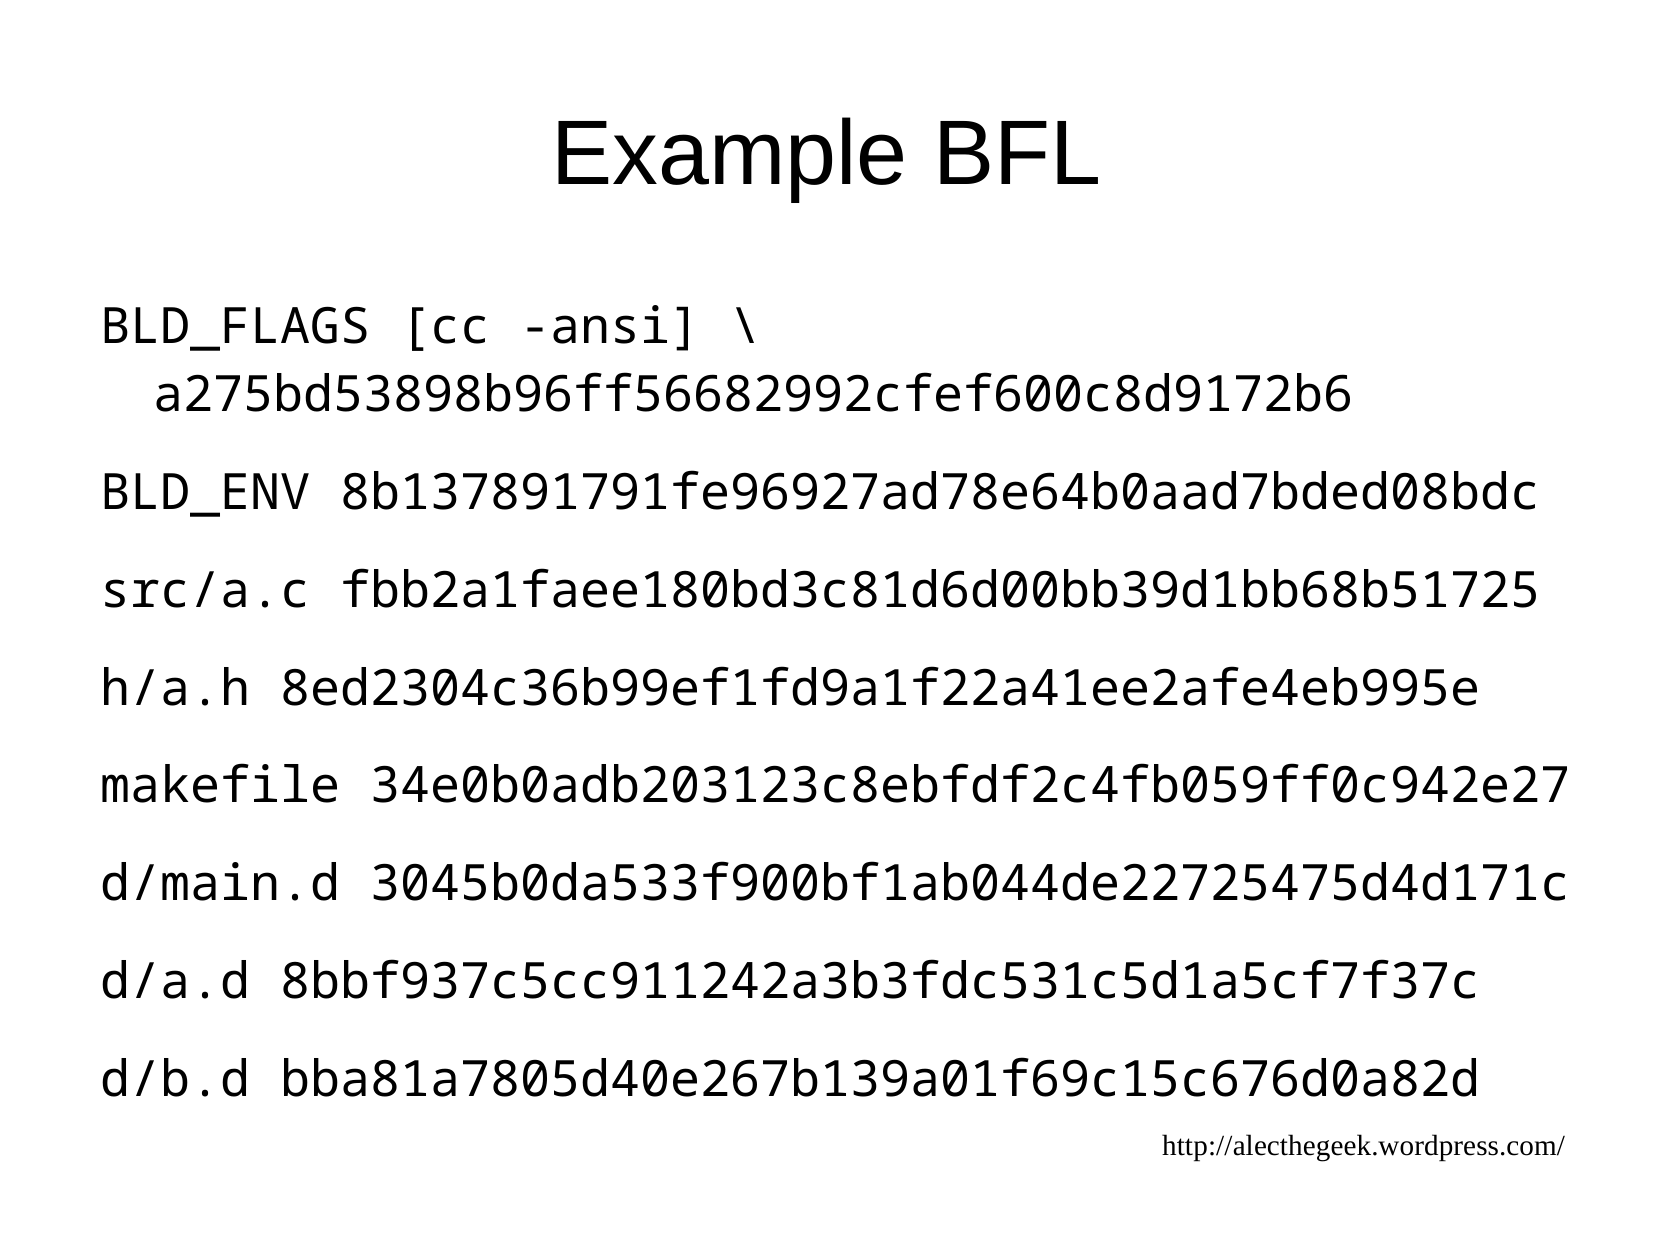

# Example BFL
BLD_FLAGS [cc -ansi] \ a275bd53898b96ff56682992cfef600c8d9172b6
BLD_ENV 8b137891791fe96927ad78e64b0aad7bded08bdc
src/a.c fbb2a1faee180bd3c81d6d00bb39d1bb68b51725
h/a.h 8ed2304c36b99ef1fd9a1f22a41ee2afe4eb995e
makefile 34e0b0adb203123c8ebfdf2c4fb059ff0c942e27
d/main.d 3045b0da533f900bf1ab044de22725475d4d171c
d/a.d 8bbf937c5cc911242a3b3fdc531c5d1a5cf7f37c
d/b.d bba81a7805d40e267b139a01f69c15c676d0a82d
http://alecthegeek.wordpress.com/